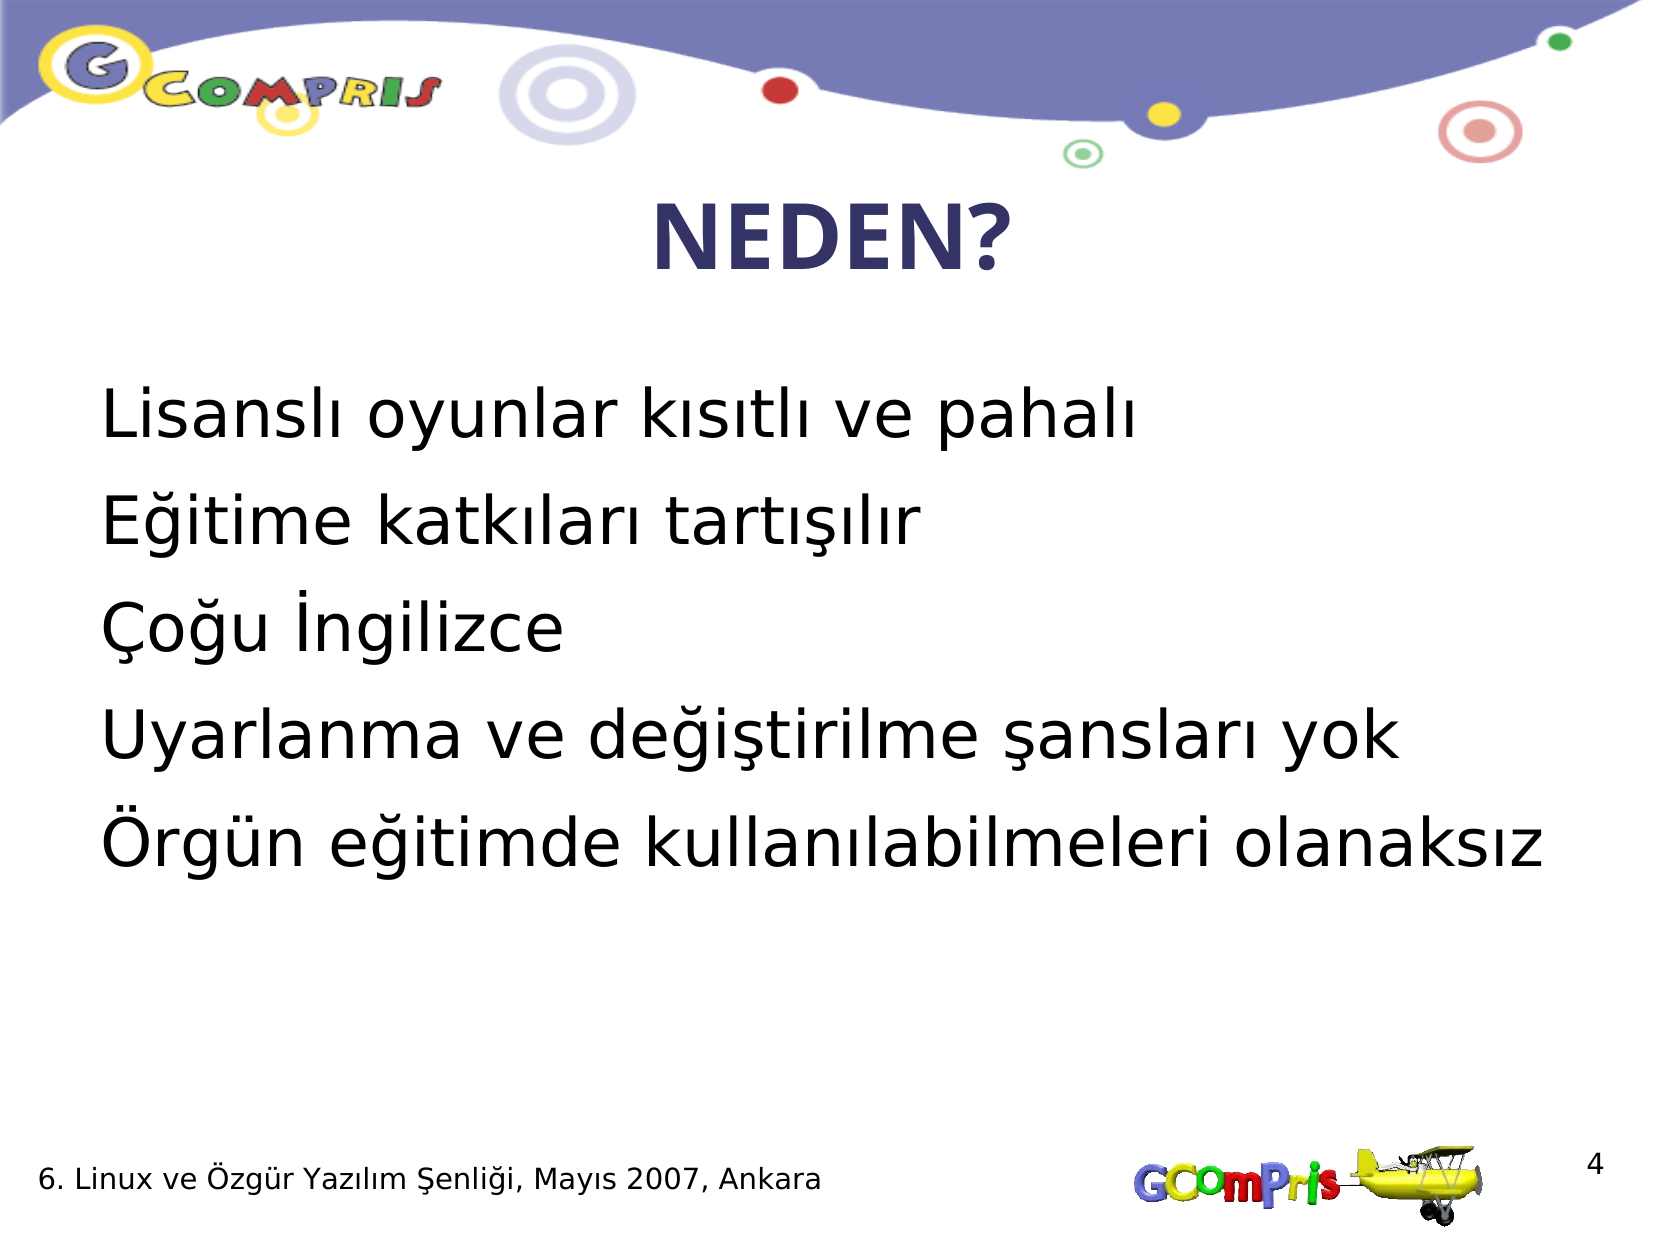

# NEDEN?
Lisanslı oyunlar kısıtlı ve pahalı
Eğitime katkıları tartışılır
Çoğu İngilizce
Uyarlanma ve değiştirilme şansları yok
Örgün eğitimde kullanılabilmeleri olanaksız